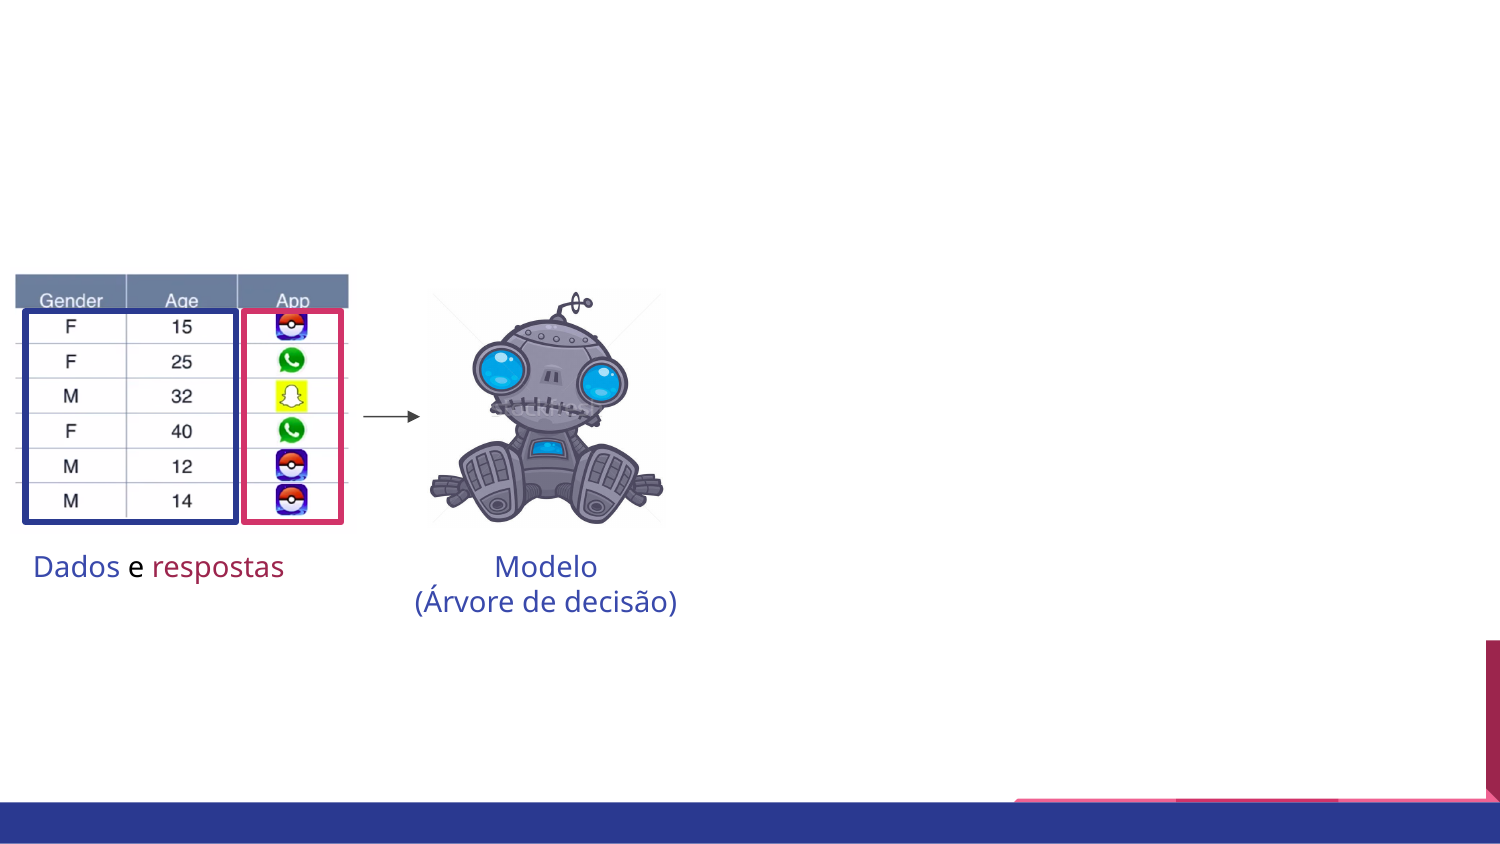

Dados e respostas
Modelo
(Árvore de decisão)